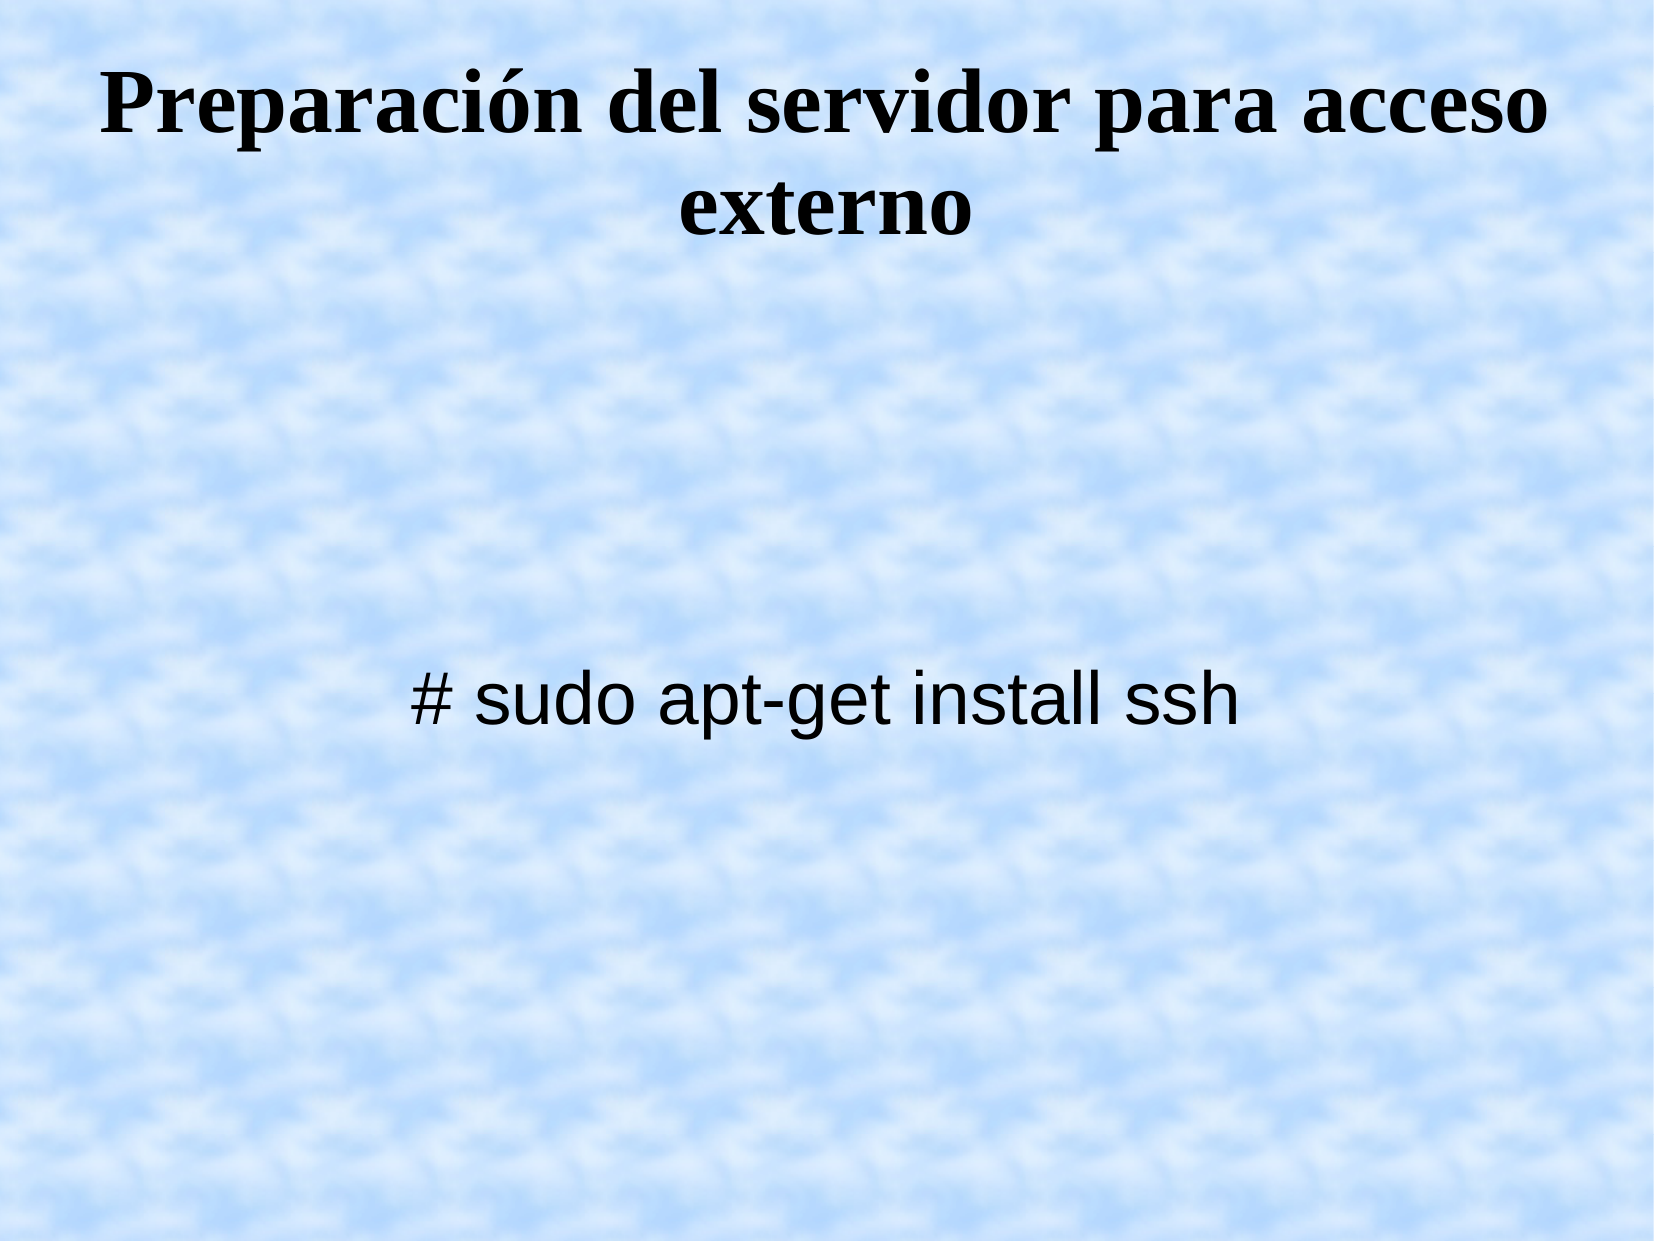

# Preparación del servidor para acceso externo
# sudo apt-get install ssh